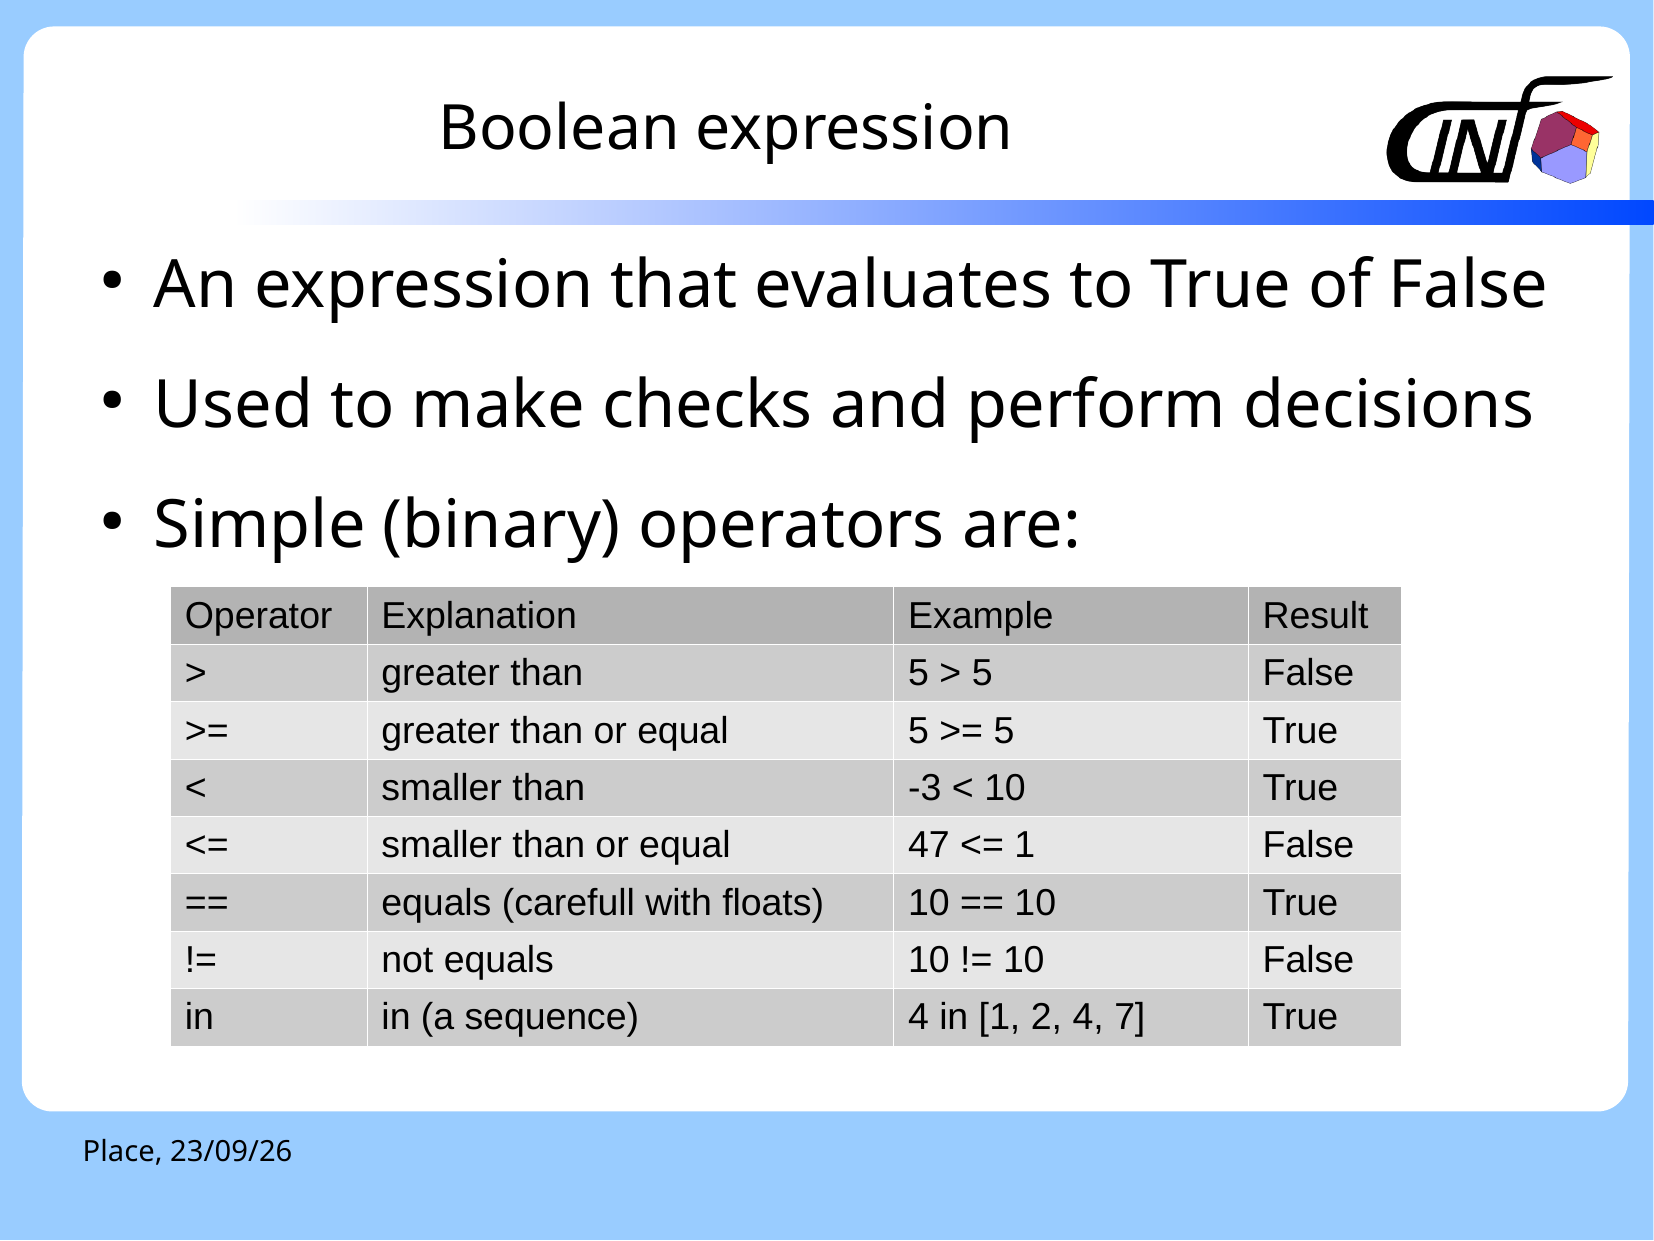

# Boolean expression
An expression that evaluates to True of False
Used to make checks and perform decisions
Simple (binary) operators are:
| Operator | Explanation | Example | Result |
| --- | --- | --- | --- |
| > | greater than | 5 > 5 | False |
| >= | greater than or equal | 5 >= 5 | True |
| < | smaller than | -3 < 10 | True |
| <= | smaller than or equal | 47 <= 1 | False |
| == | equals (carefull with floats) | 10 == 10 | True |
| != | not equals | 10 != 10 | False |
| in | in (a sequence) | 4 in [1, 2, 4, 7] | True |